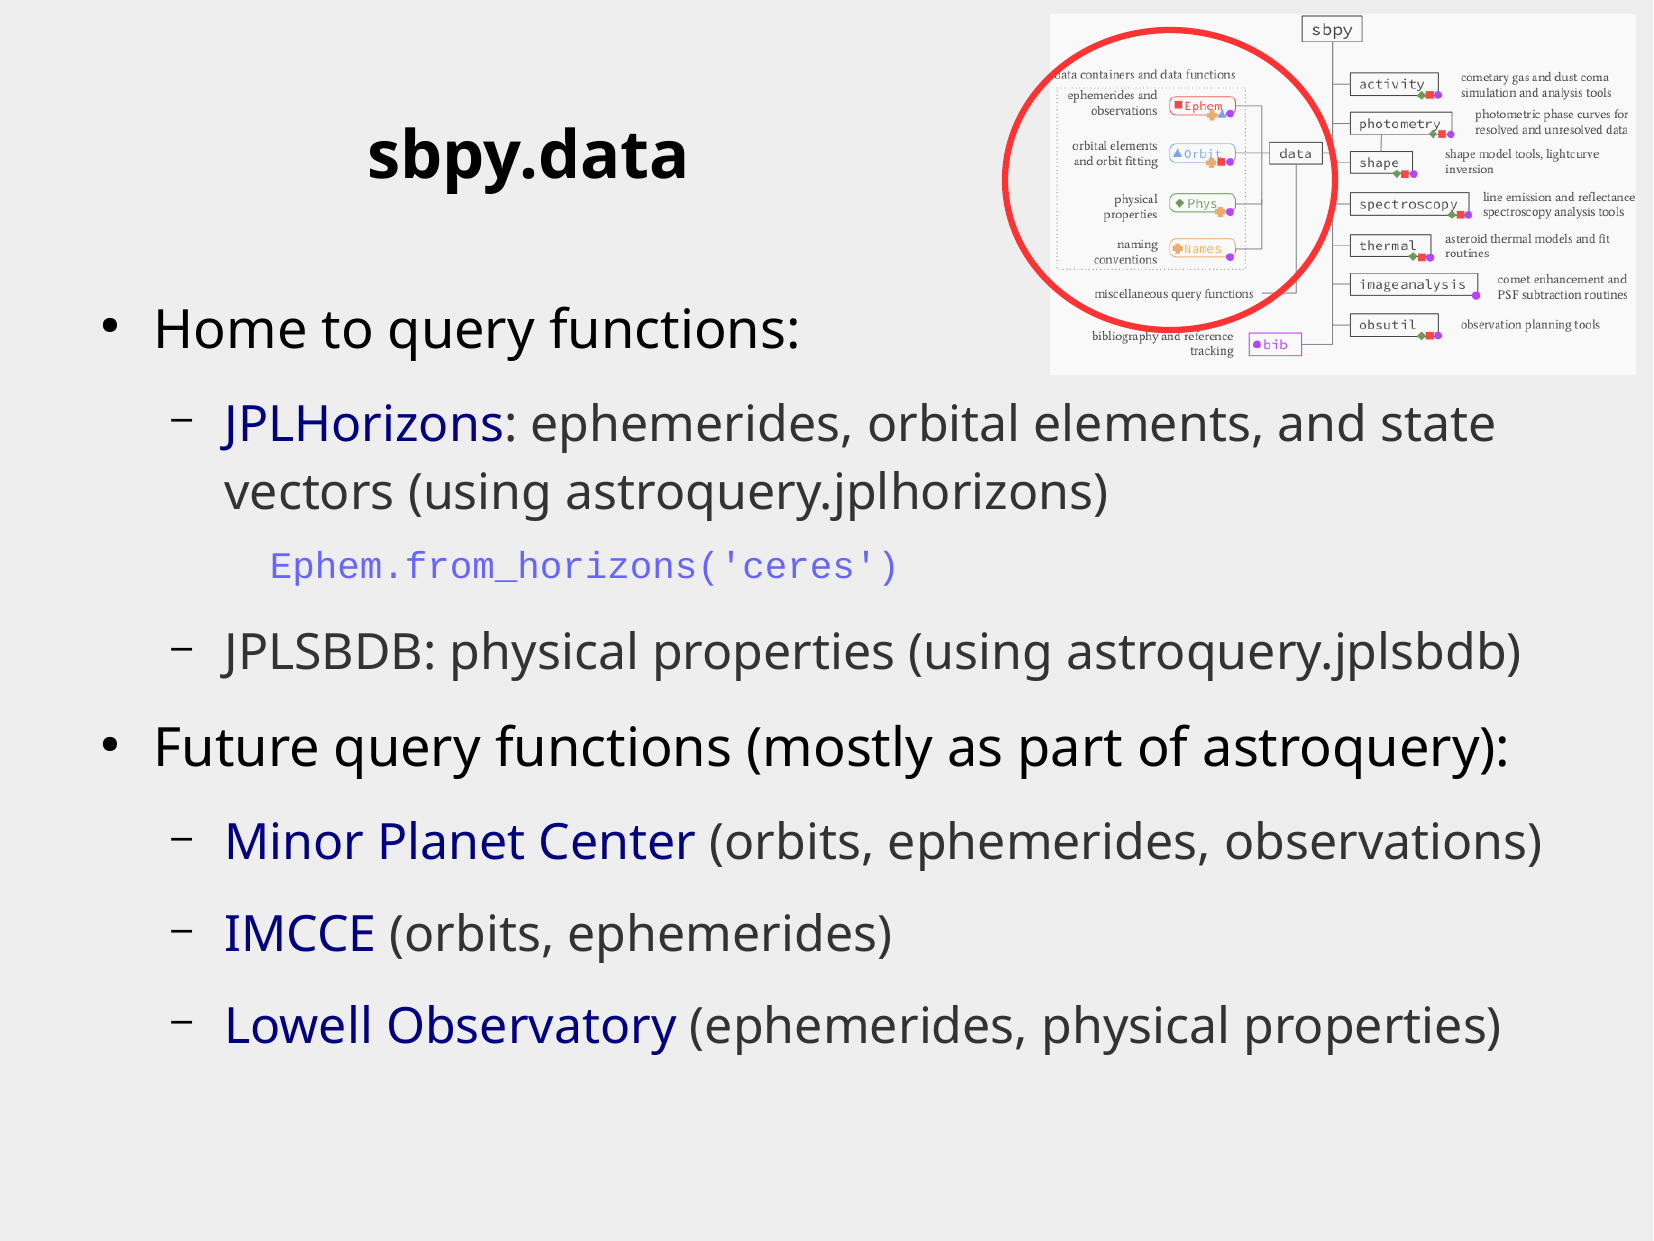

# sbpy.data
Home to query functions:
JPLHorizons: ephemerides, orbital elements, and state vectors (using astroquery.jplhorizons)
JPLSBDB: physical properties (using astroquery.jplsbdb)
Future query functions (mostly as part of astroquery):
Minor Planet Center (orbits, ephemerides, observations)
IMCCE (orbits, ephemerides)
Lowell Observatory (ephemerides, physical properties)
Ephem.from_horizons('ceres')